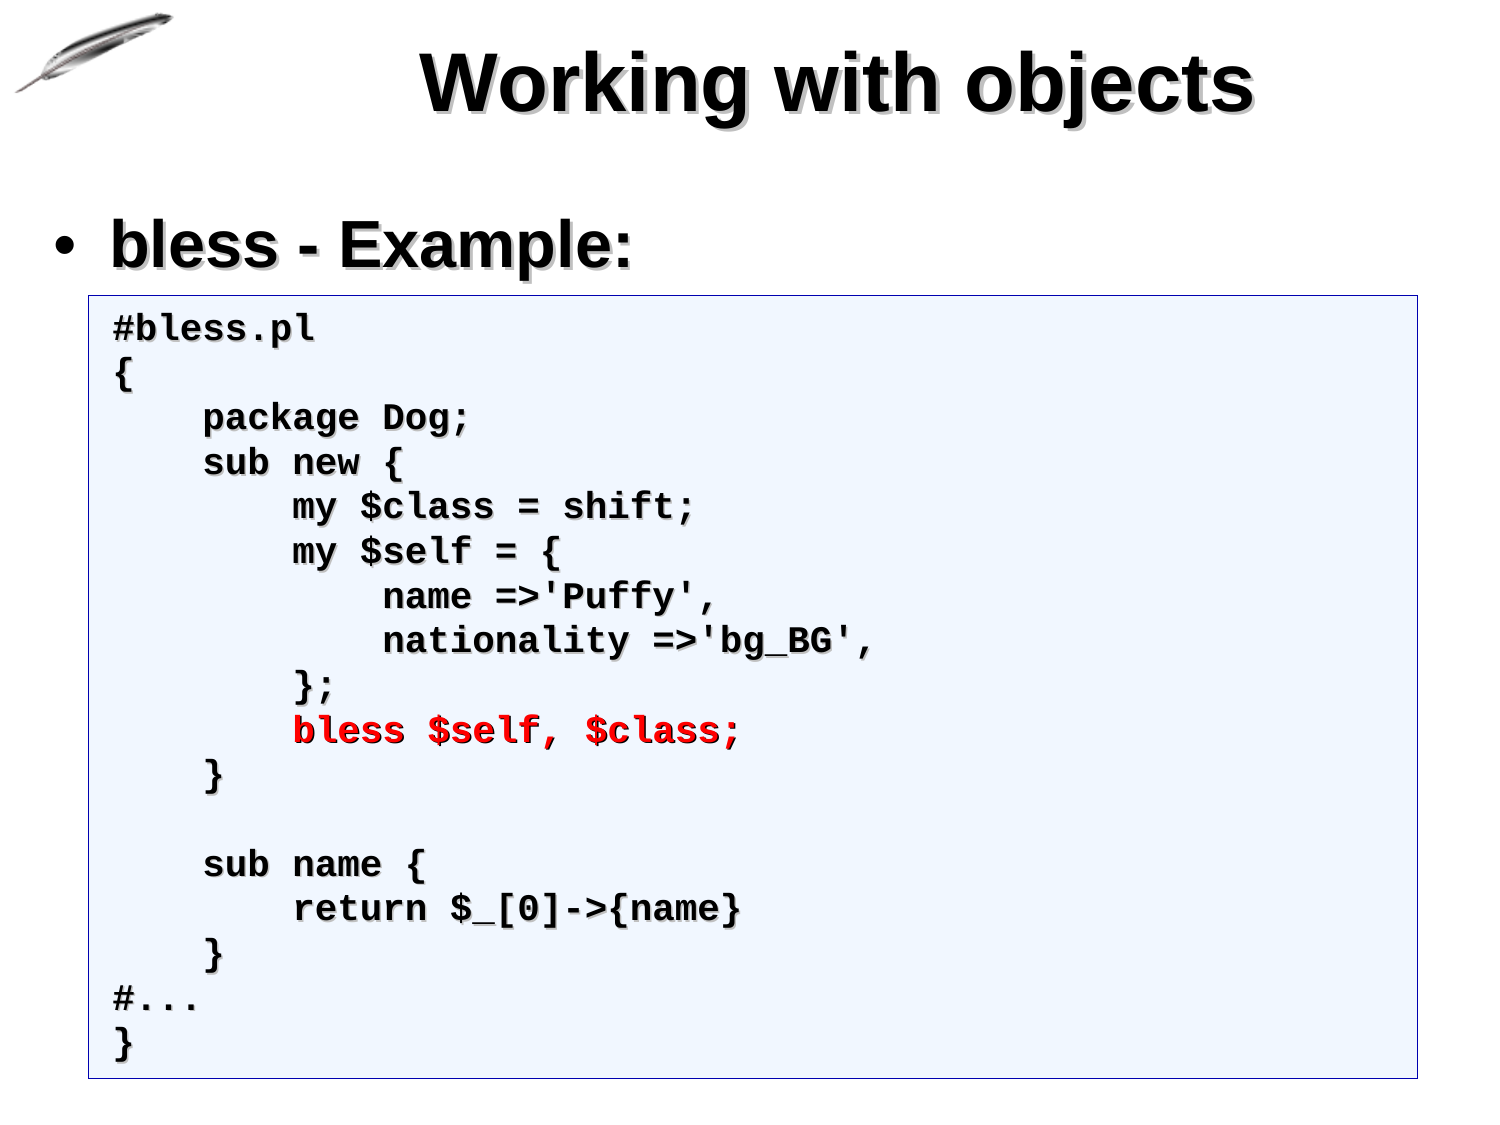

# Working with objects
bless - Example:
#bless.pl
{
 package Dog;
 sub new {
 my $class = shift;
 my $self = {
 name =>'Puffy',
 nationality =>'bg_BG',
 };
 bless $self, $class;
 }
 sub name {
 return $_[0]->{name}
 }
#...
}